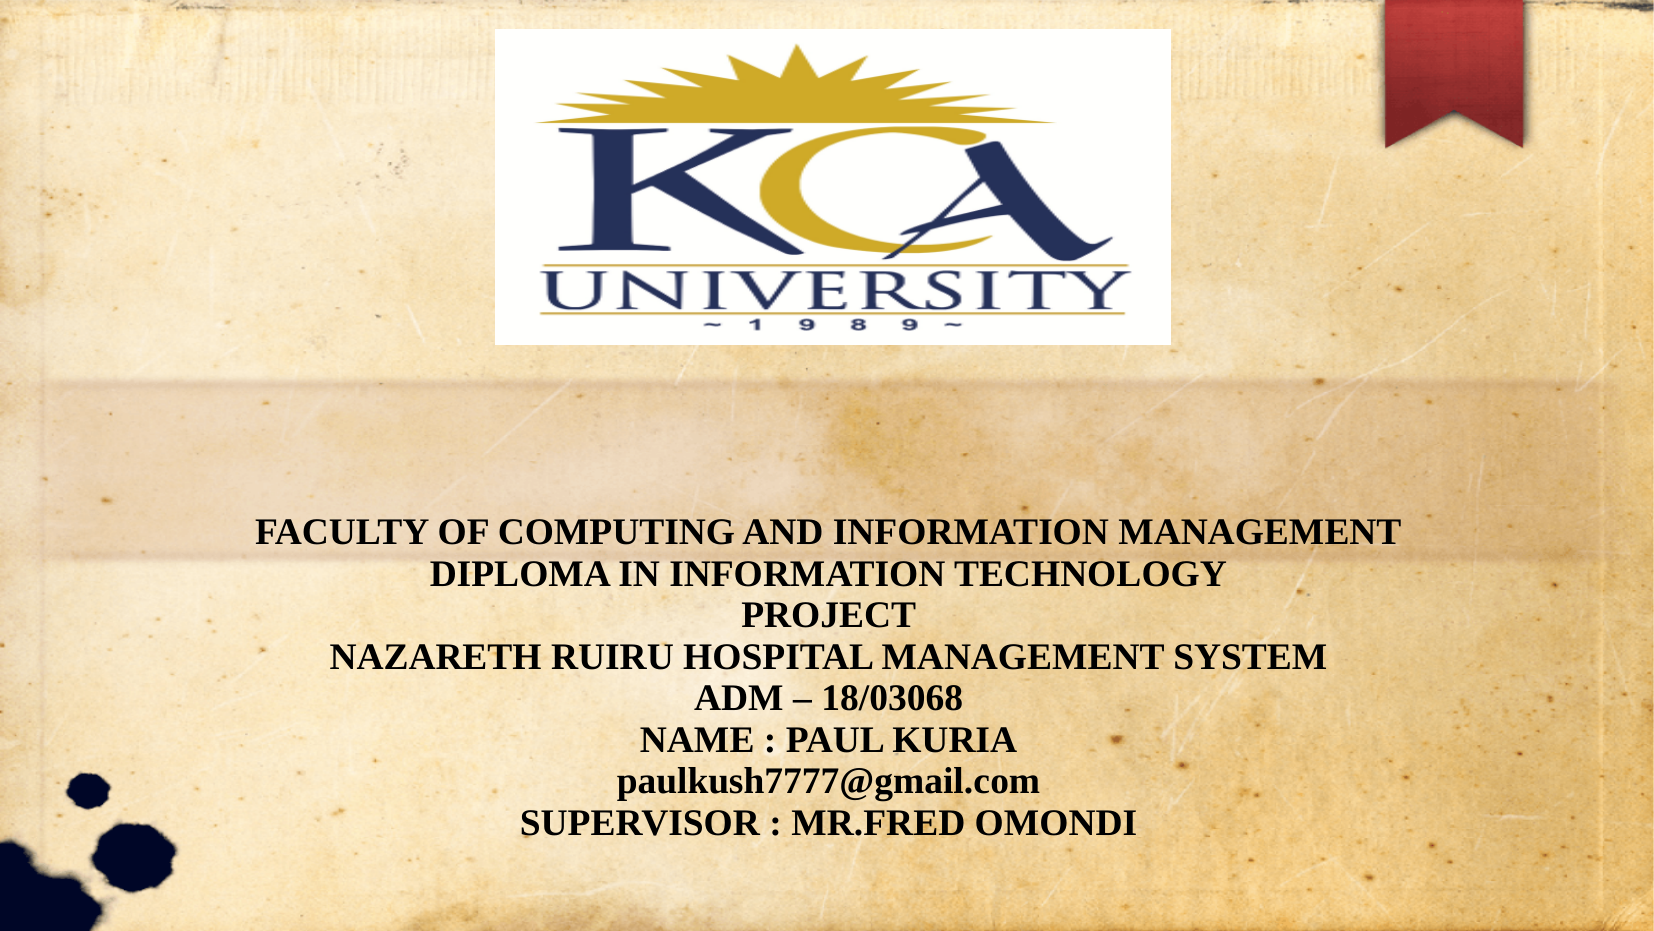

#
FACULTY OF COMPUTING AND INFORMATION MANAGEMENT
DIPLOMA IN INFORMATION TECHNOLOGY
PROJECT
NAZARETH RUIRU HOSPITAL MANAGEMENT SYSTEM
ADM – 18/03068
NAME : PAUL KURIA
paulkush7777@gmail.com
SUPERVISOR : MR.FRED OMONDI